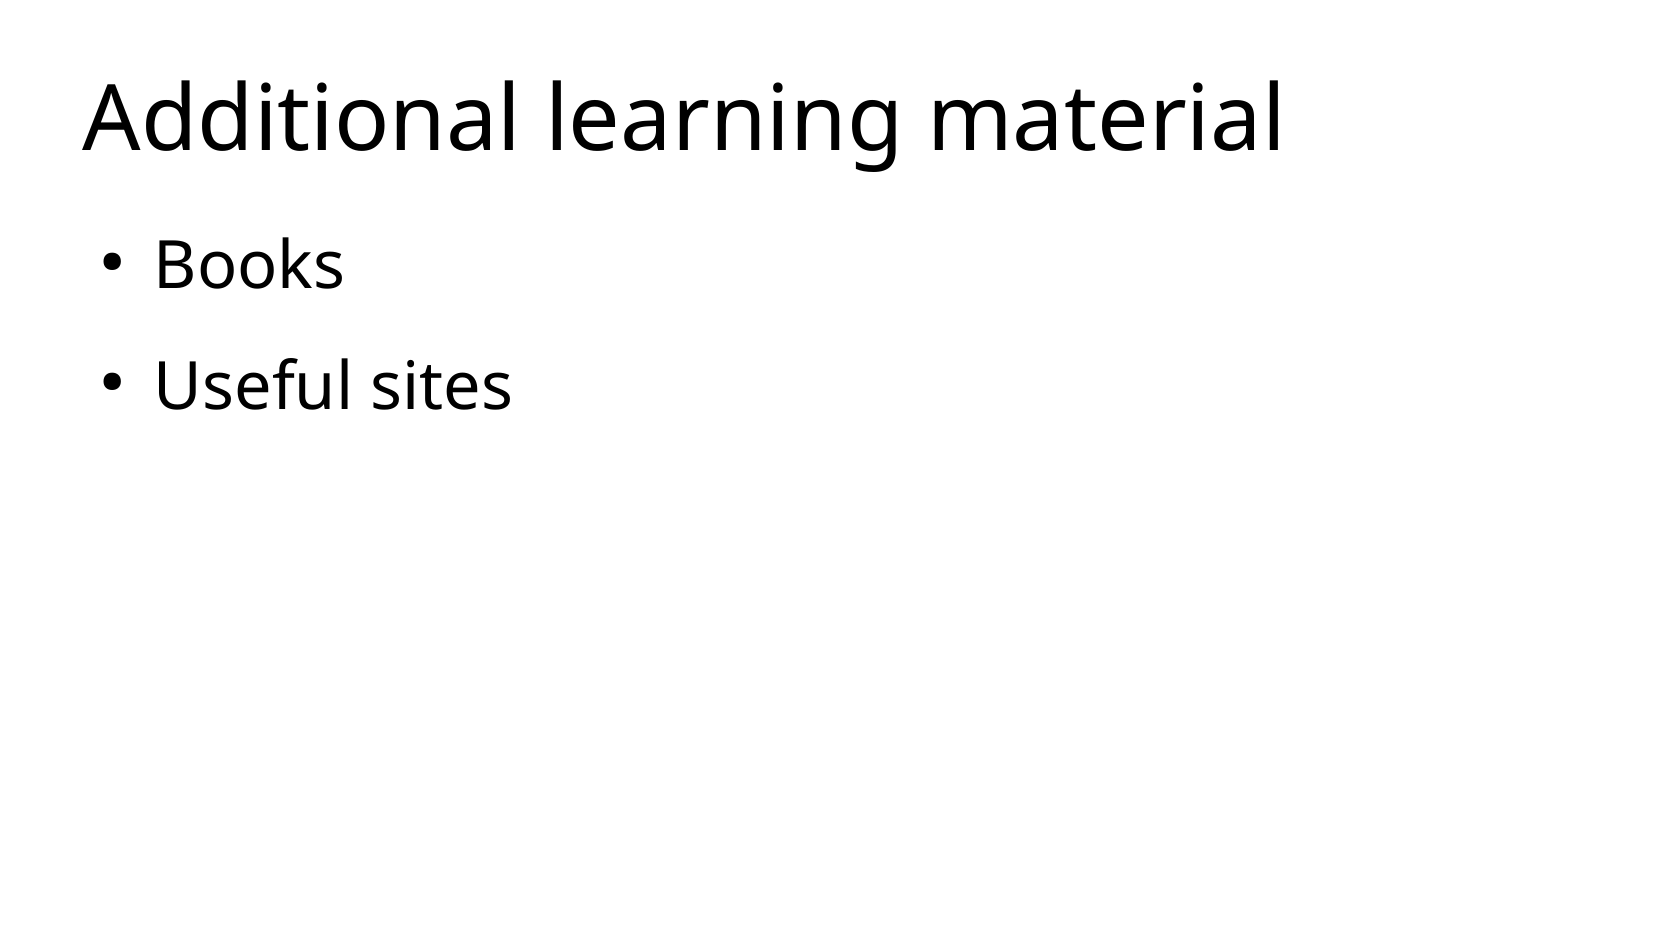

# Additional learning material
Books
Useful sites